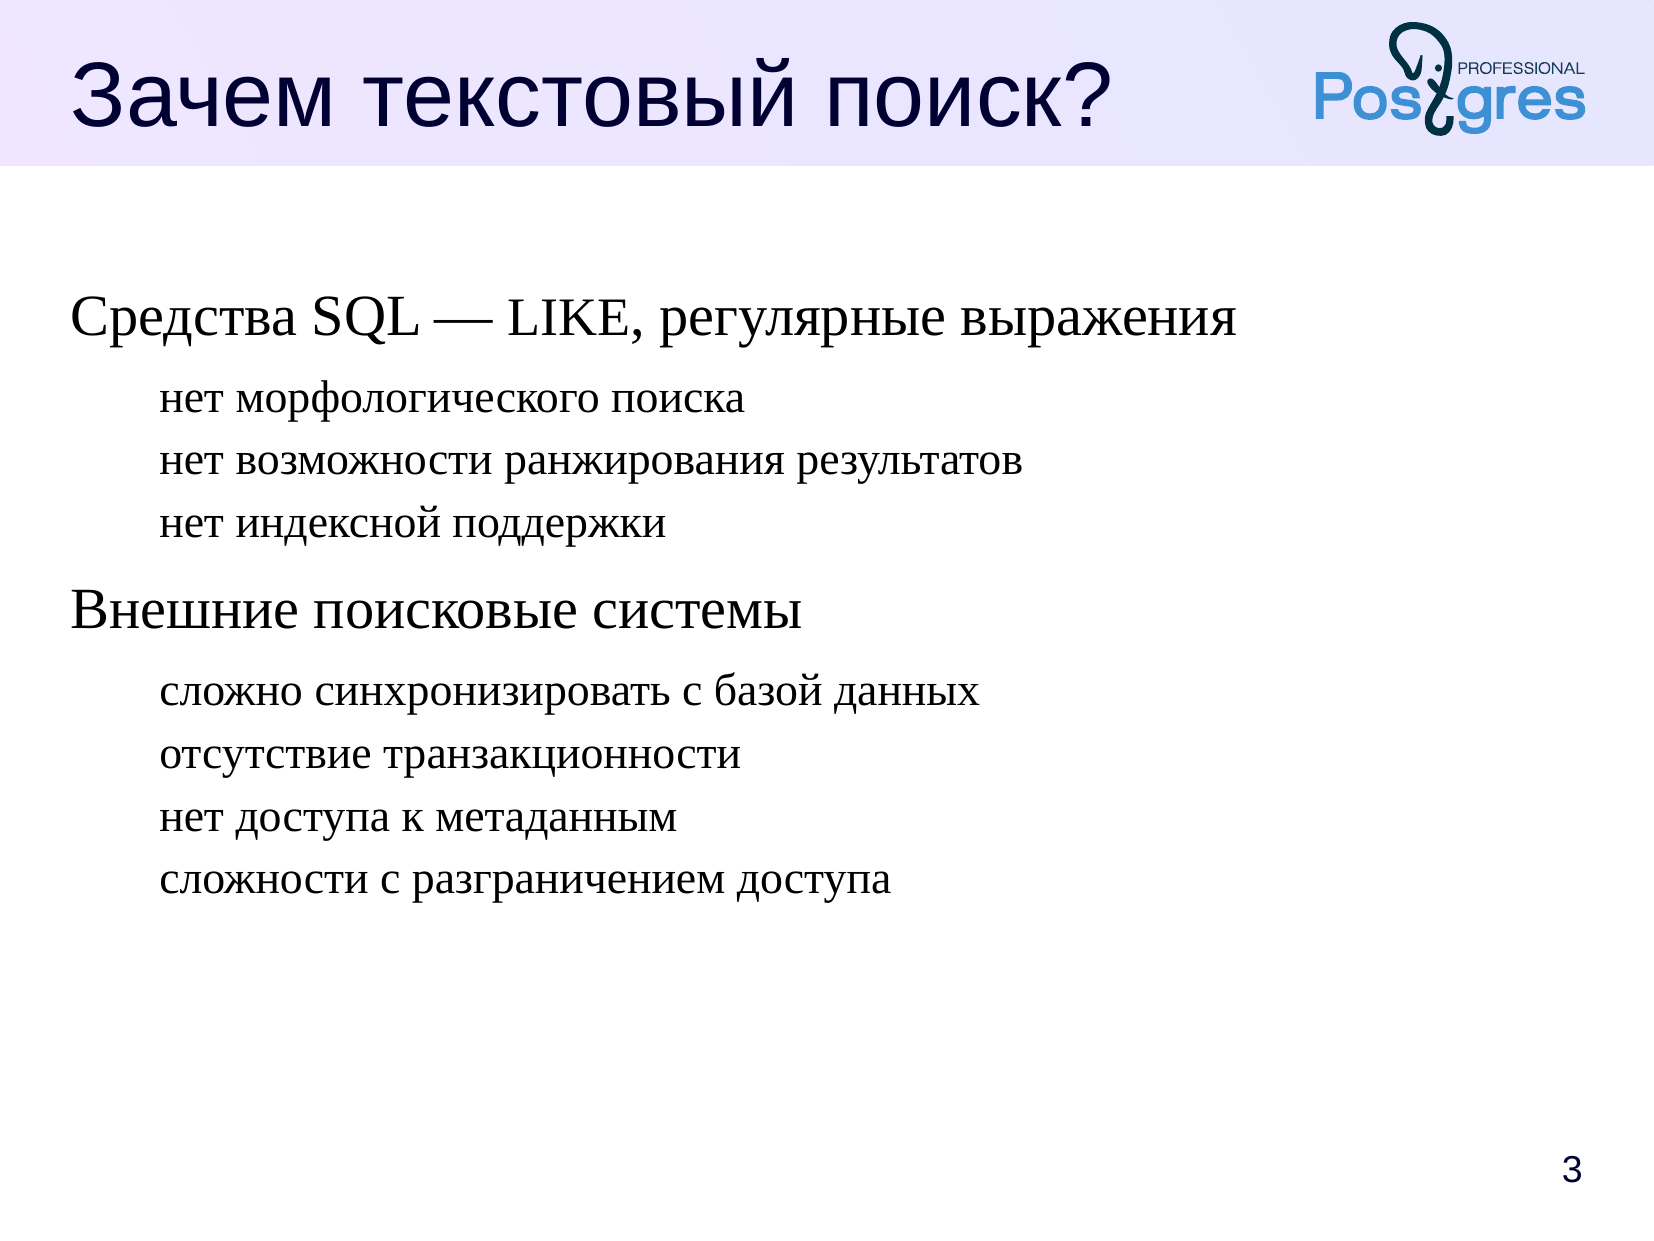

# Зачем текстовый поиск?
Средства SQL — LIKE, регулярные выражения
нет морфологического поиска
нет возможности ранжирования результатов
нет индексной поддержки
Внешние поисковые системы
сложно синхронизировать с базой данных
отсутствие транзакционности
нет доступа к метаданным
сложности с разграничением доступа